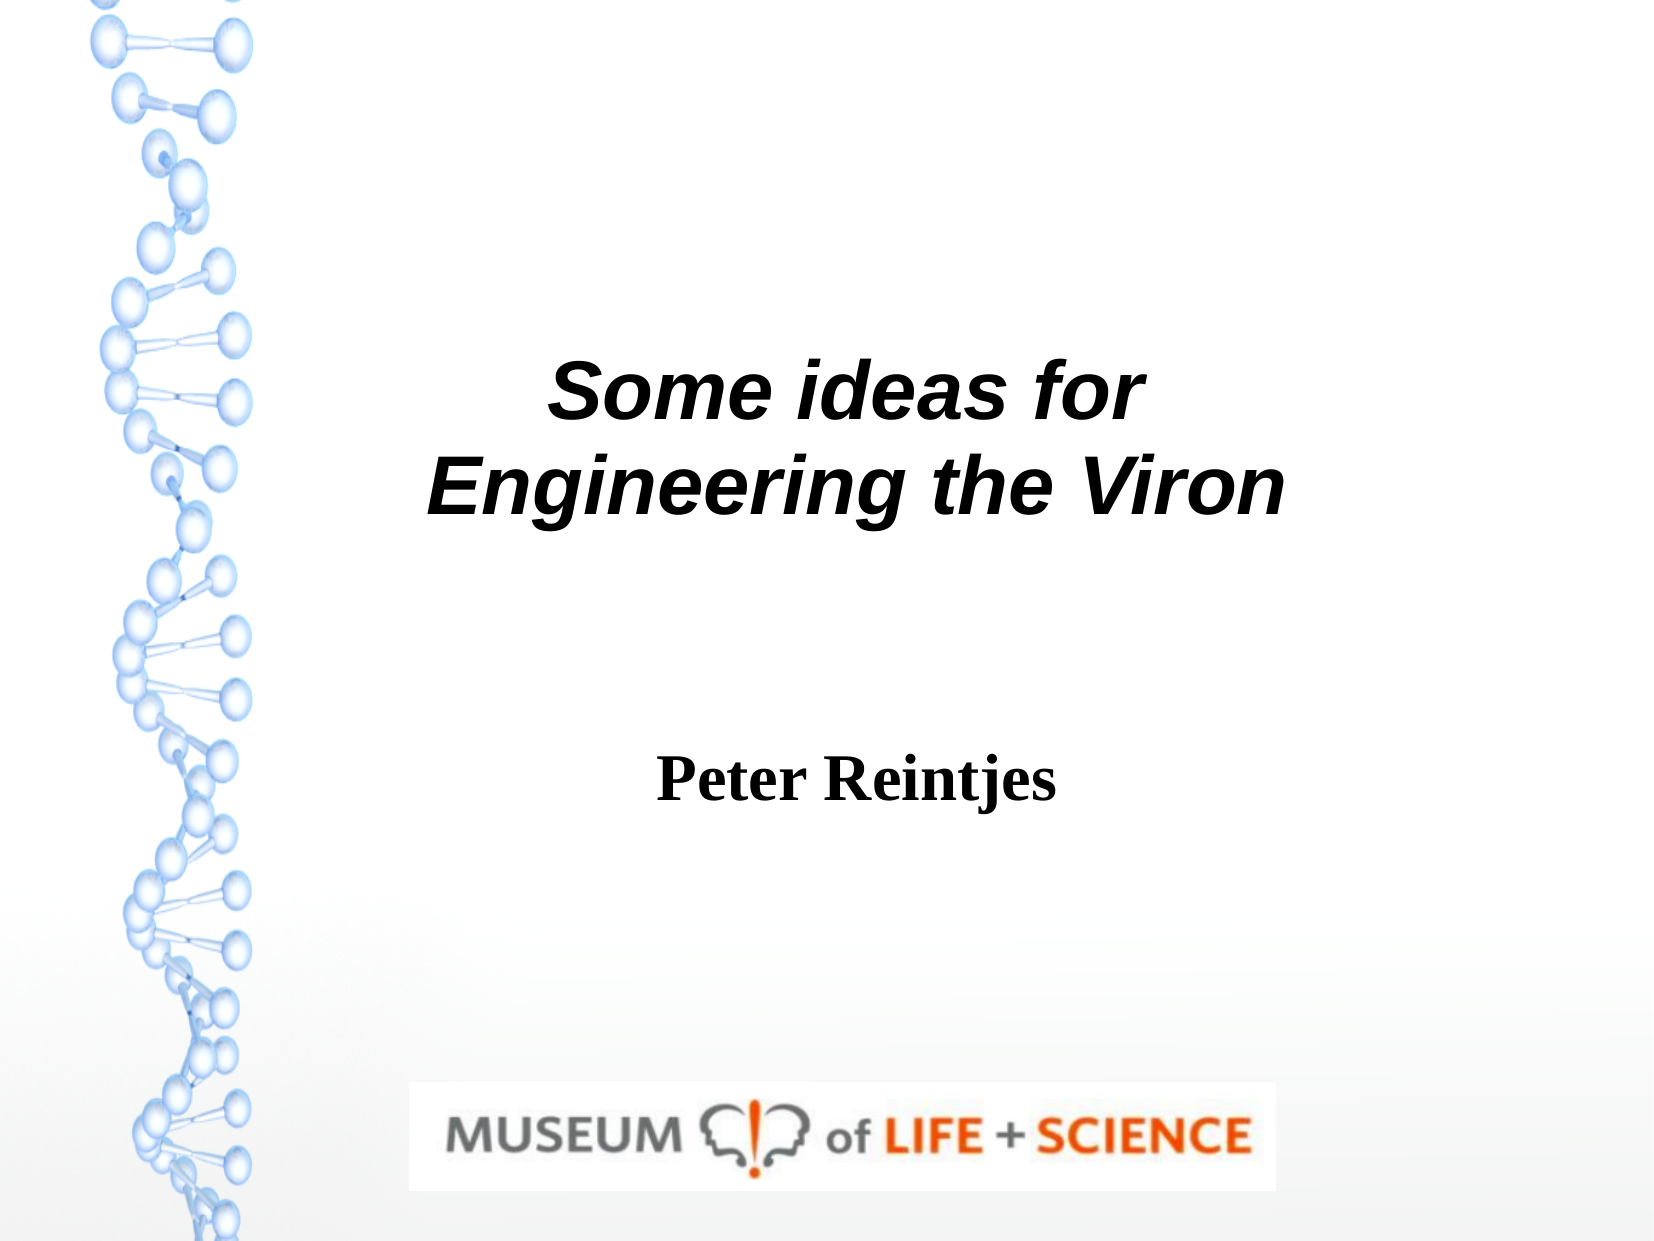

# Some ideas for
Engineering the Viron
Peter Reintjes